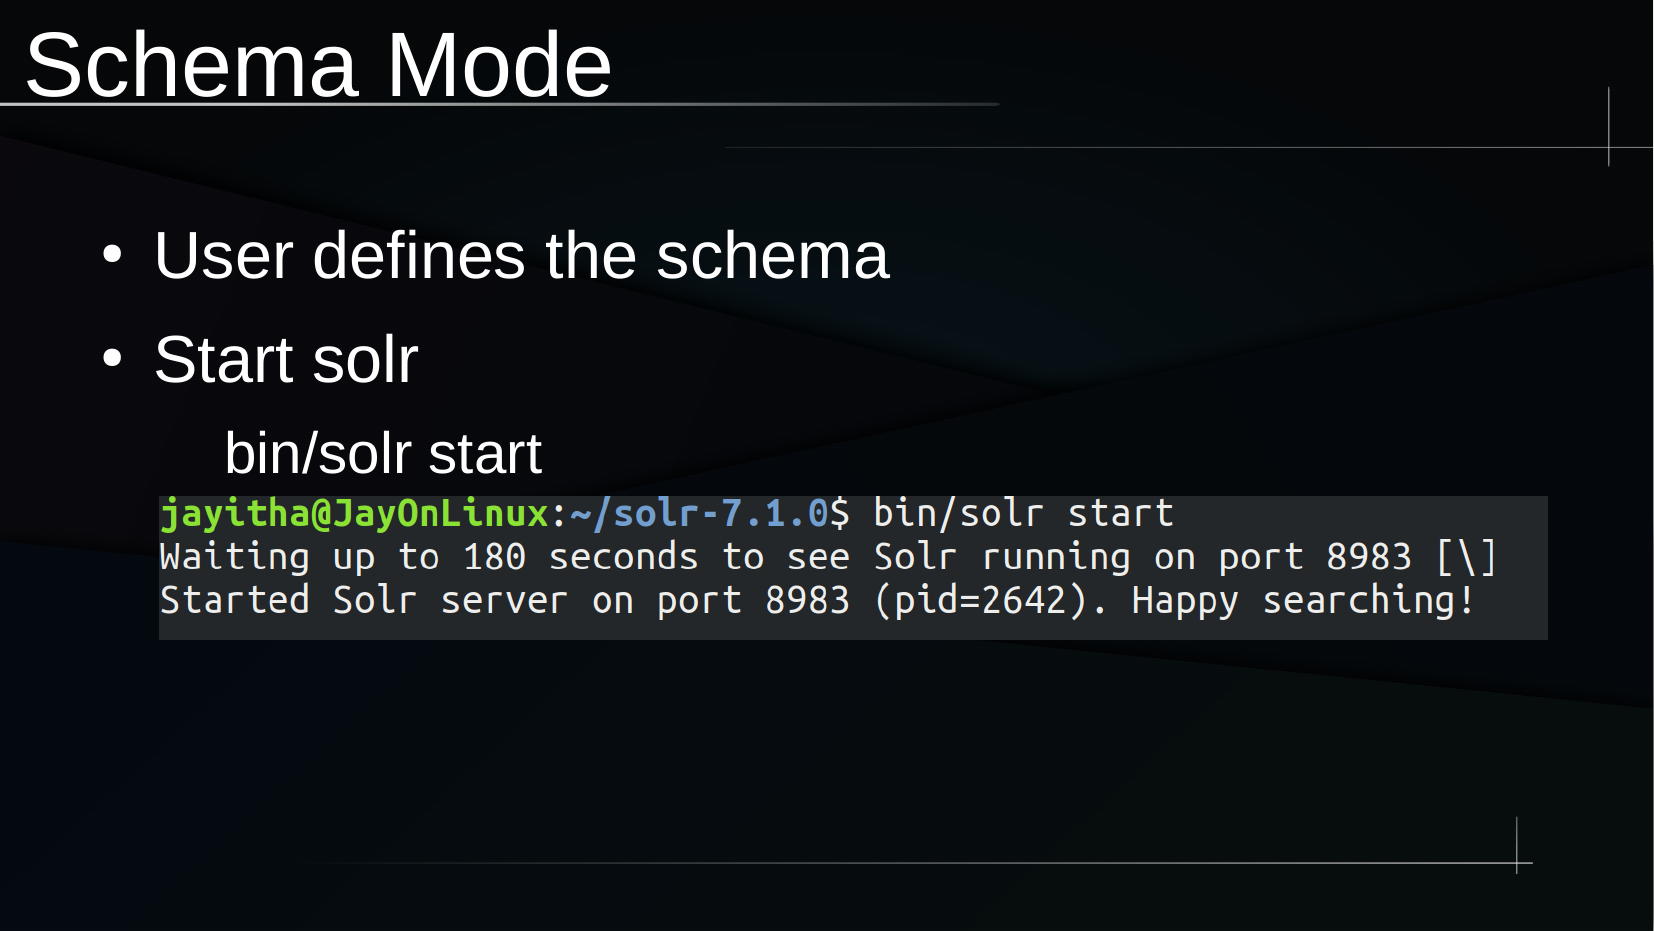

# Schema Mode
User defines the schema
Start solr
bin/solr start